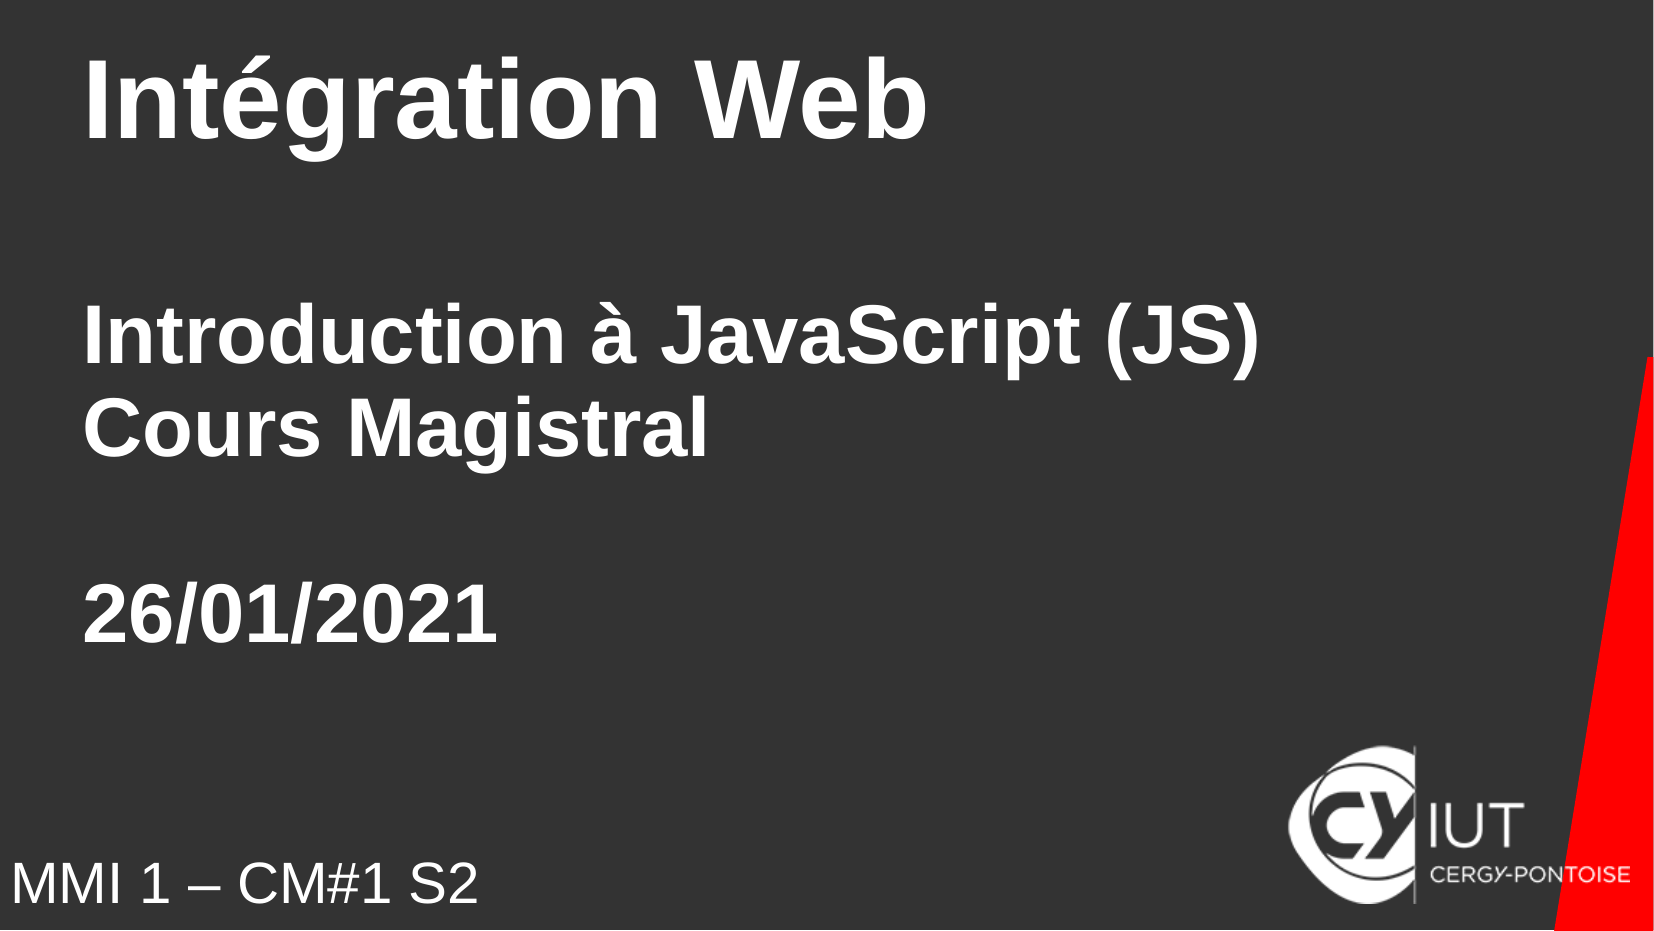

# Intégration Web Introduction à JavaScript (JS) Cours Magistral 26/01/2021
MMI 1 – CM#1 S2